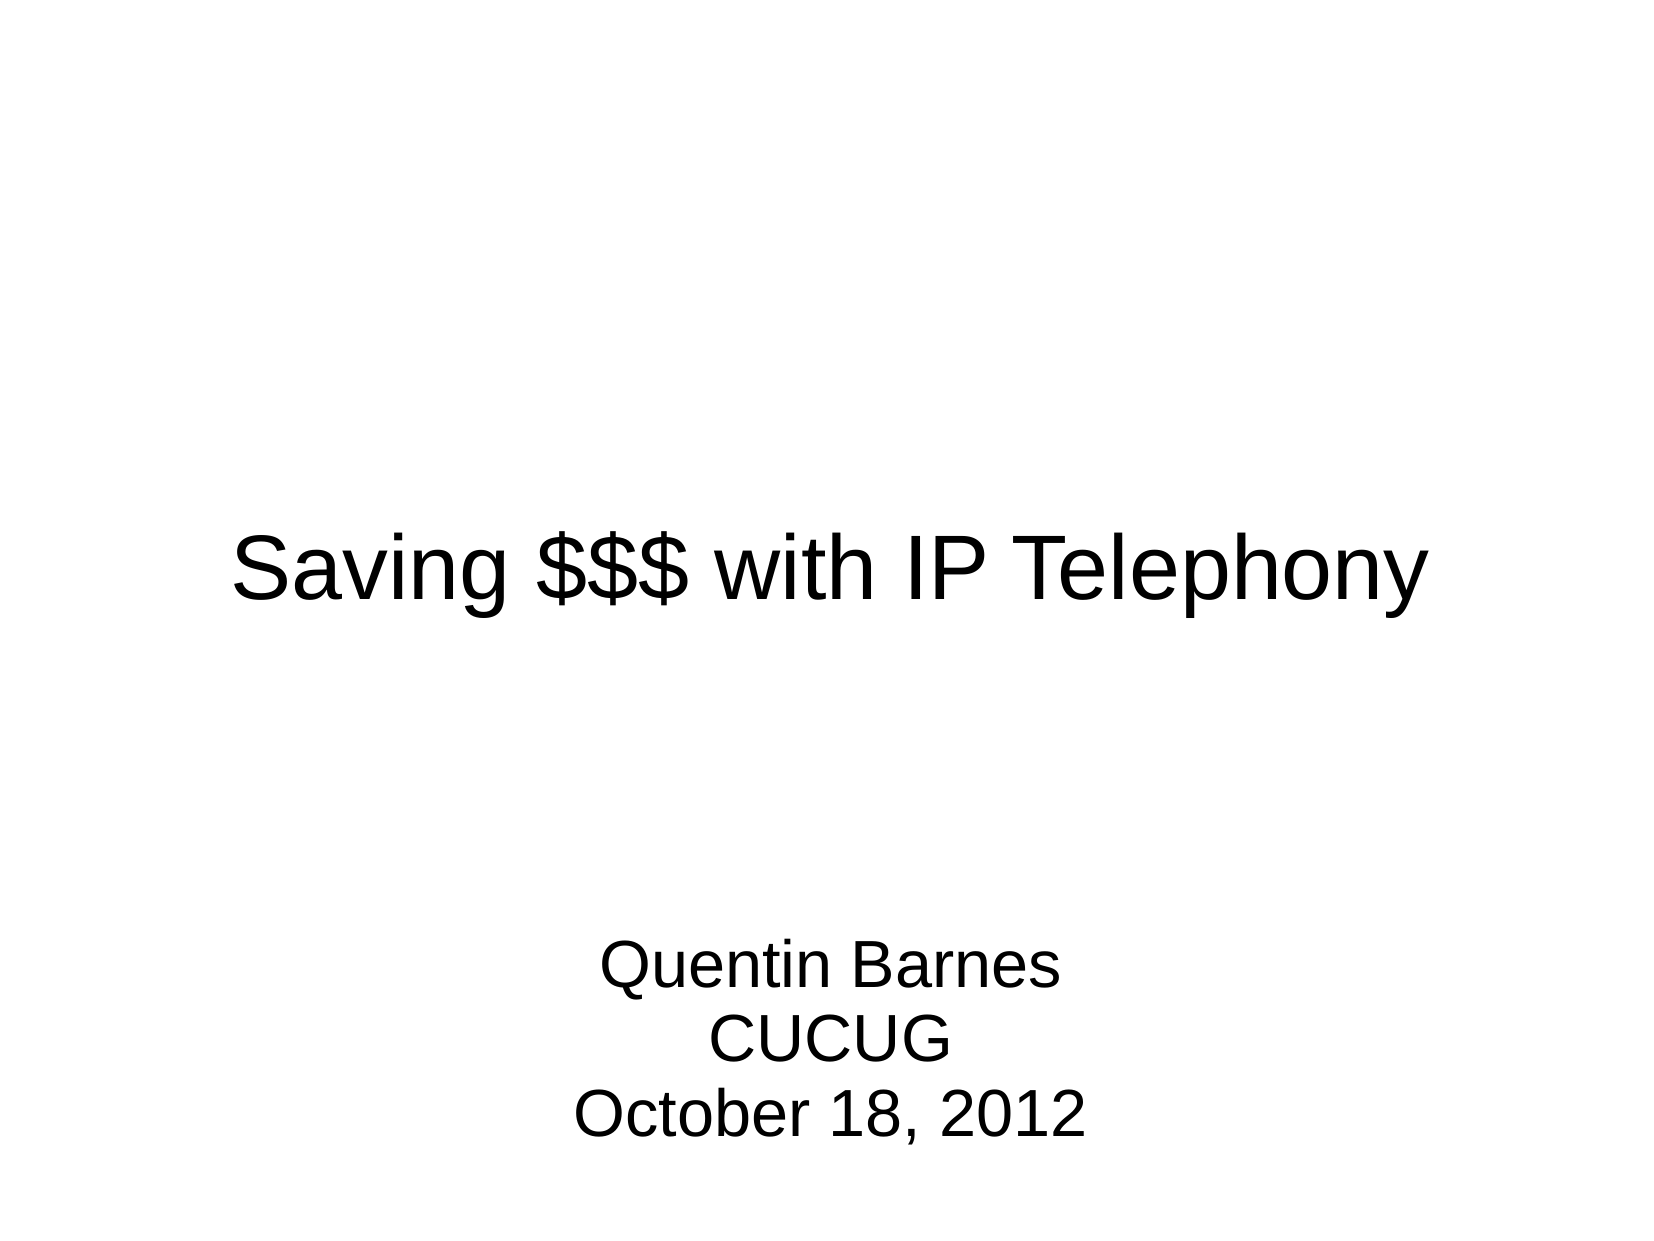

# Saving $$$ with IP Telephony Quentin Barnes CUCUG October 18, 2012